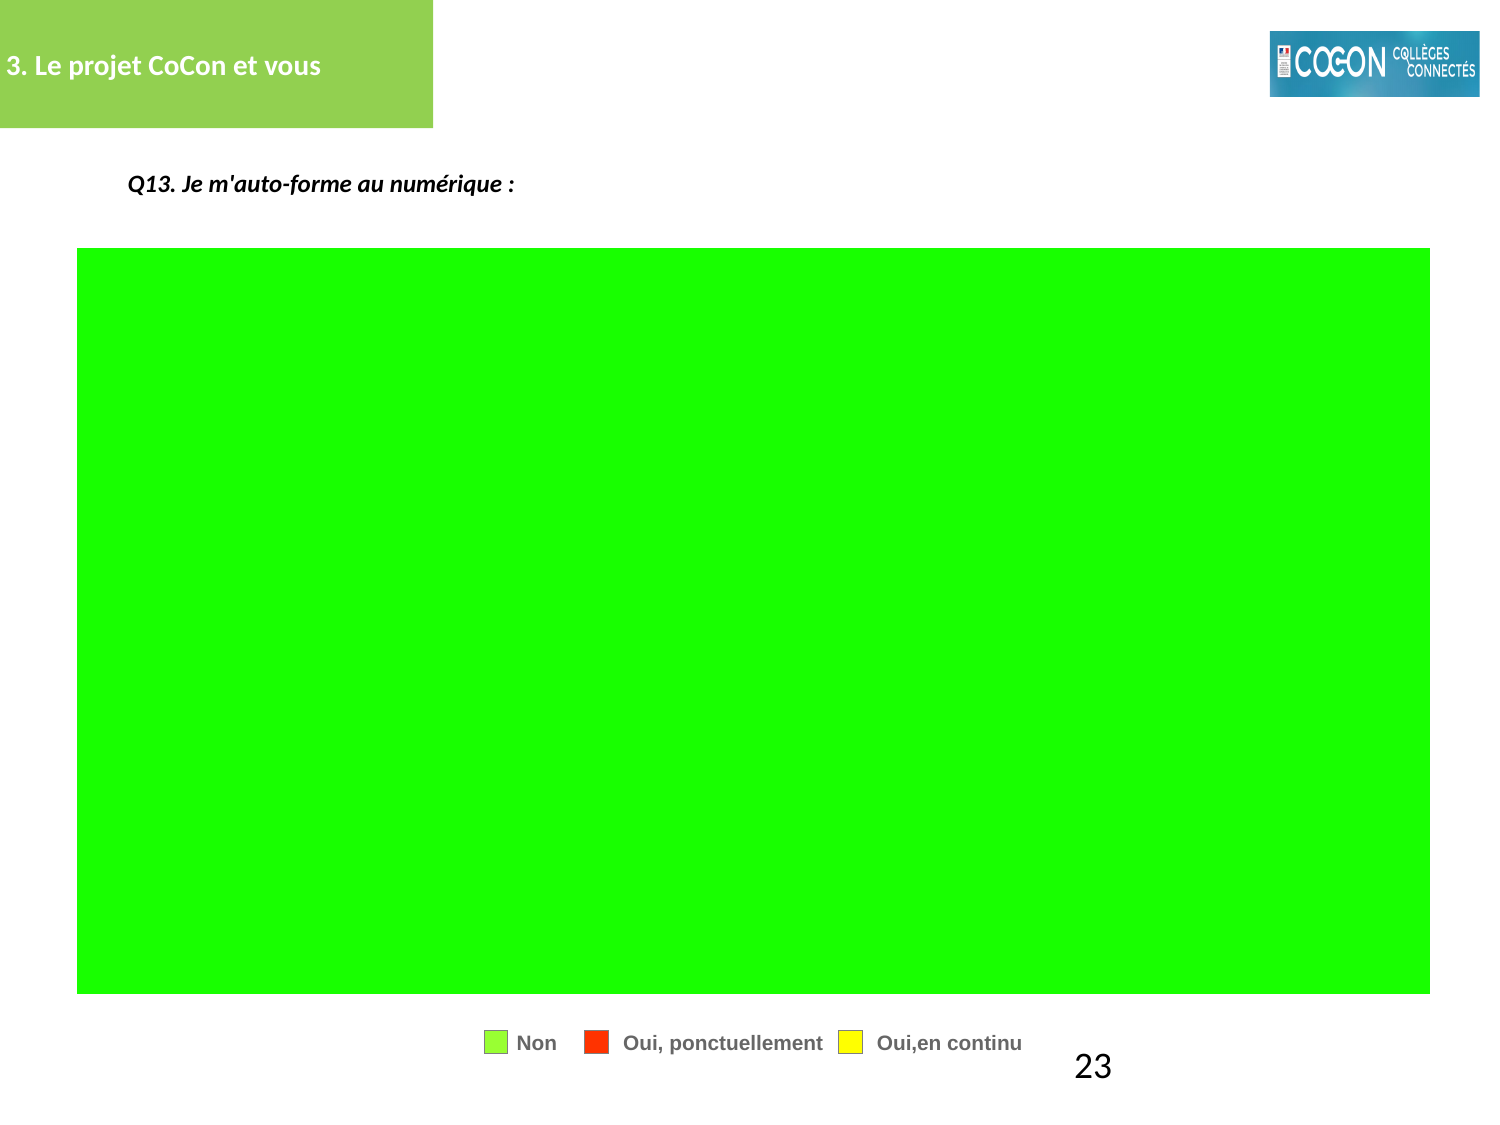

3. Le projet CoCon et vous
Q13. Je m'auto-forme au numérique :
Non
Oui, ponctuellement
Oui,en continu